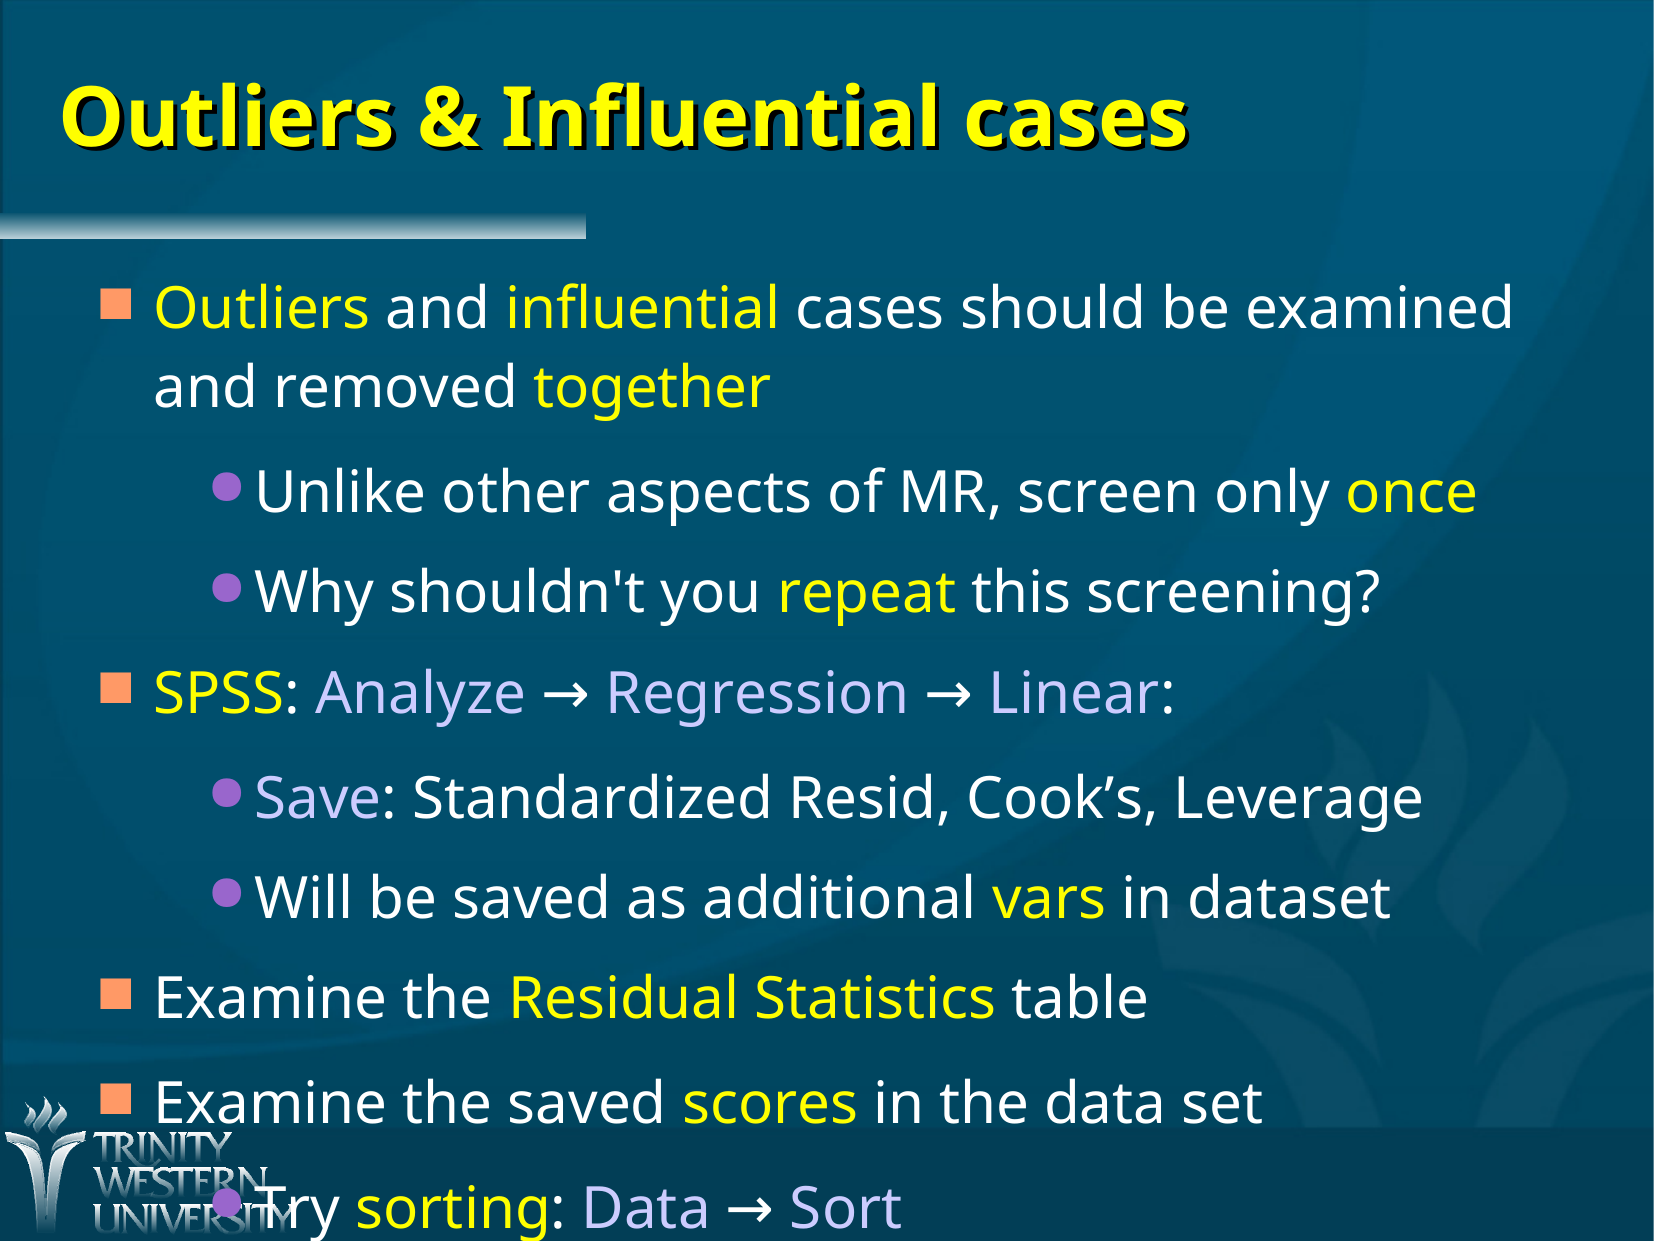

# Outliers & Influential cases
Outliers and influential cases should be examined and removed together
Unlike other aspects of MR, screen only once
Why shouldn't you repeat this screening?
SPSS: Analyze → Regression → Linear:
Save: Standardized Resid, Cook’s, Leverage
Will be saved as additional vars in dataset
Examine the Residual Statistics table
Examine the saved scores in the data set
Try sorting: Data → Sort